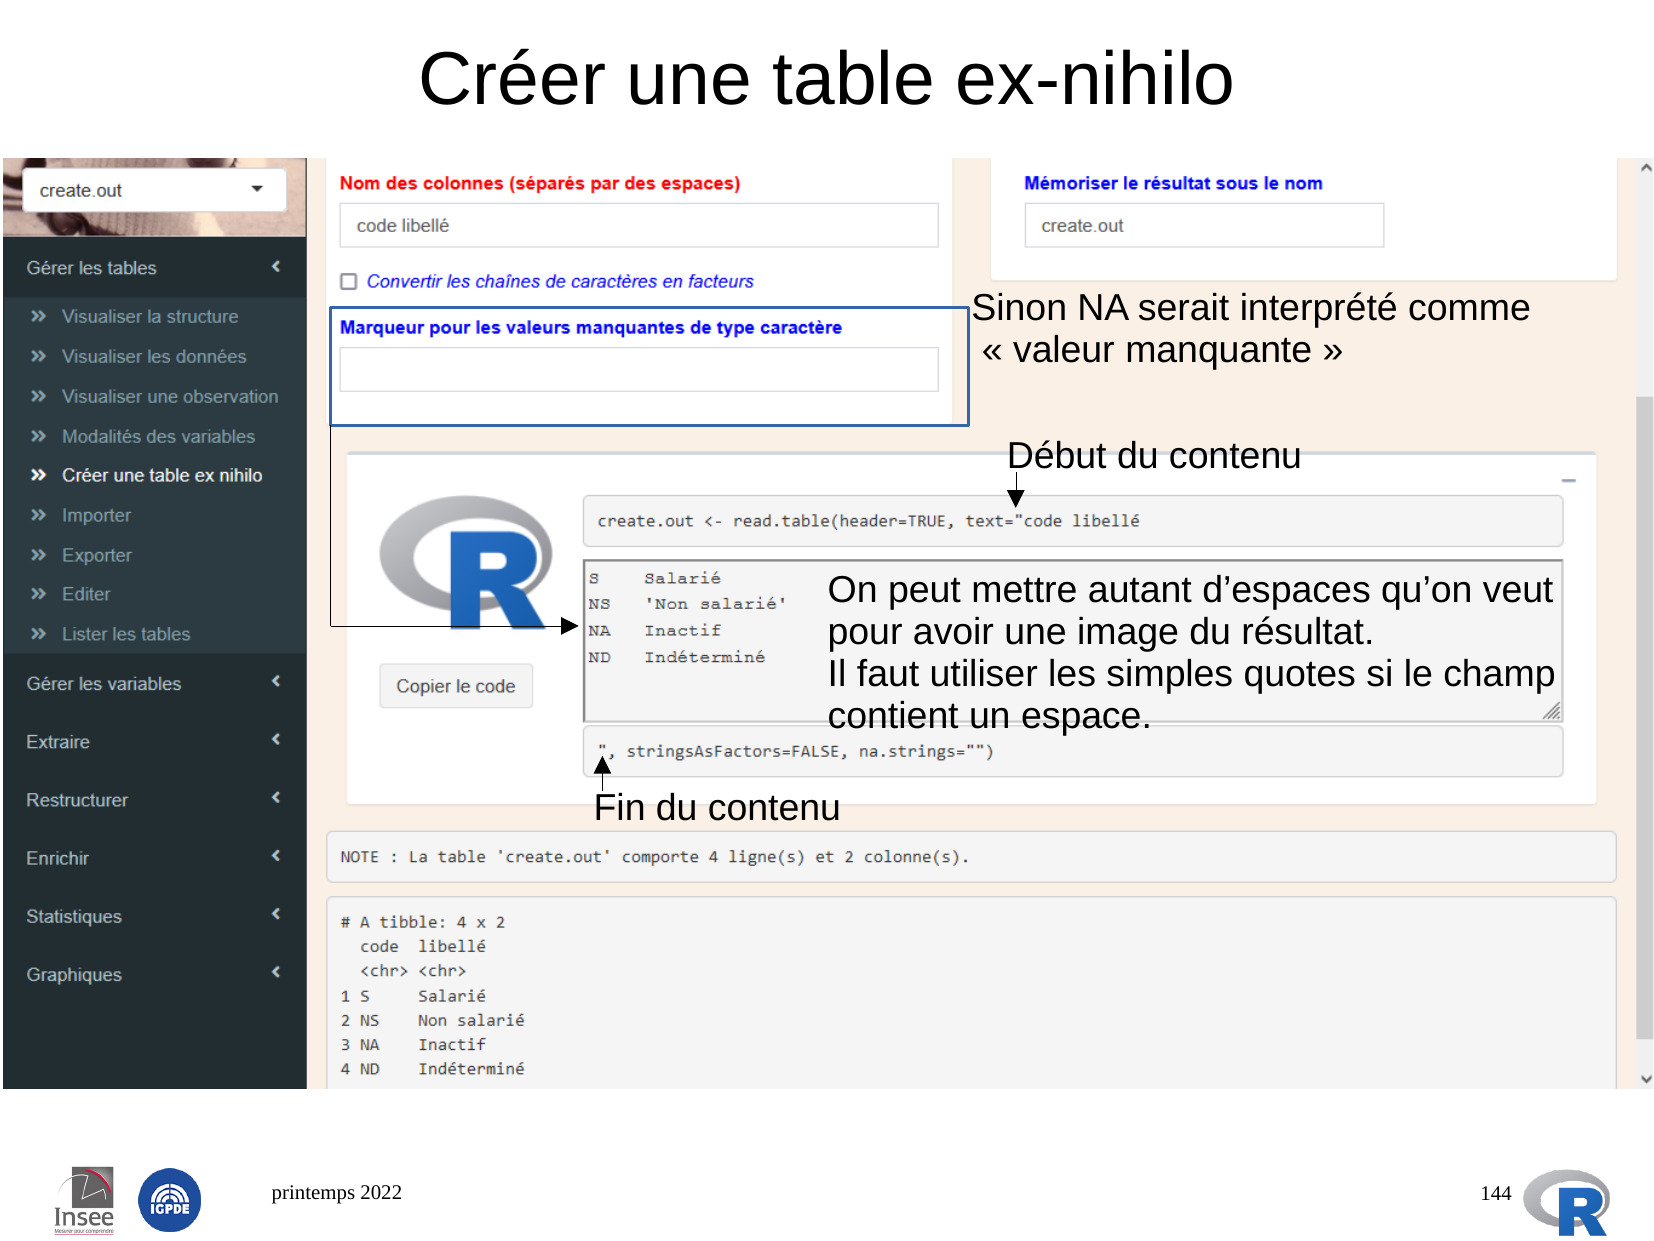

# Créer une table ex-nihilo
Sinon NA serait interprété comme
 « valeur manquante »
Début du contenu
On peut mettre autant d’espaces qu’on veut
pour avoir une image du résultat.
Il faut utiliser les simples quotes si le champ
contient un espace.
Fin du contenu
printemps 2022
144